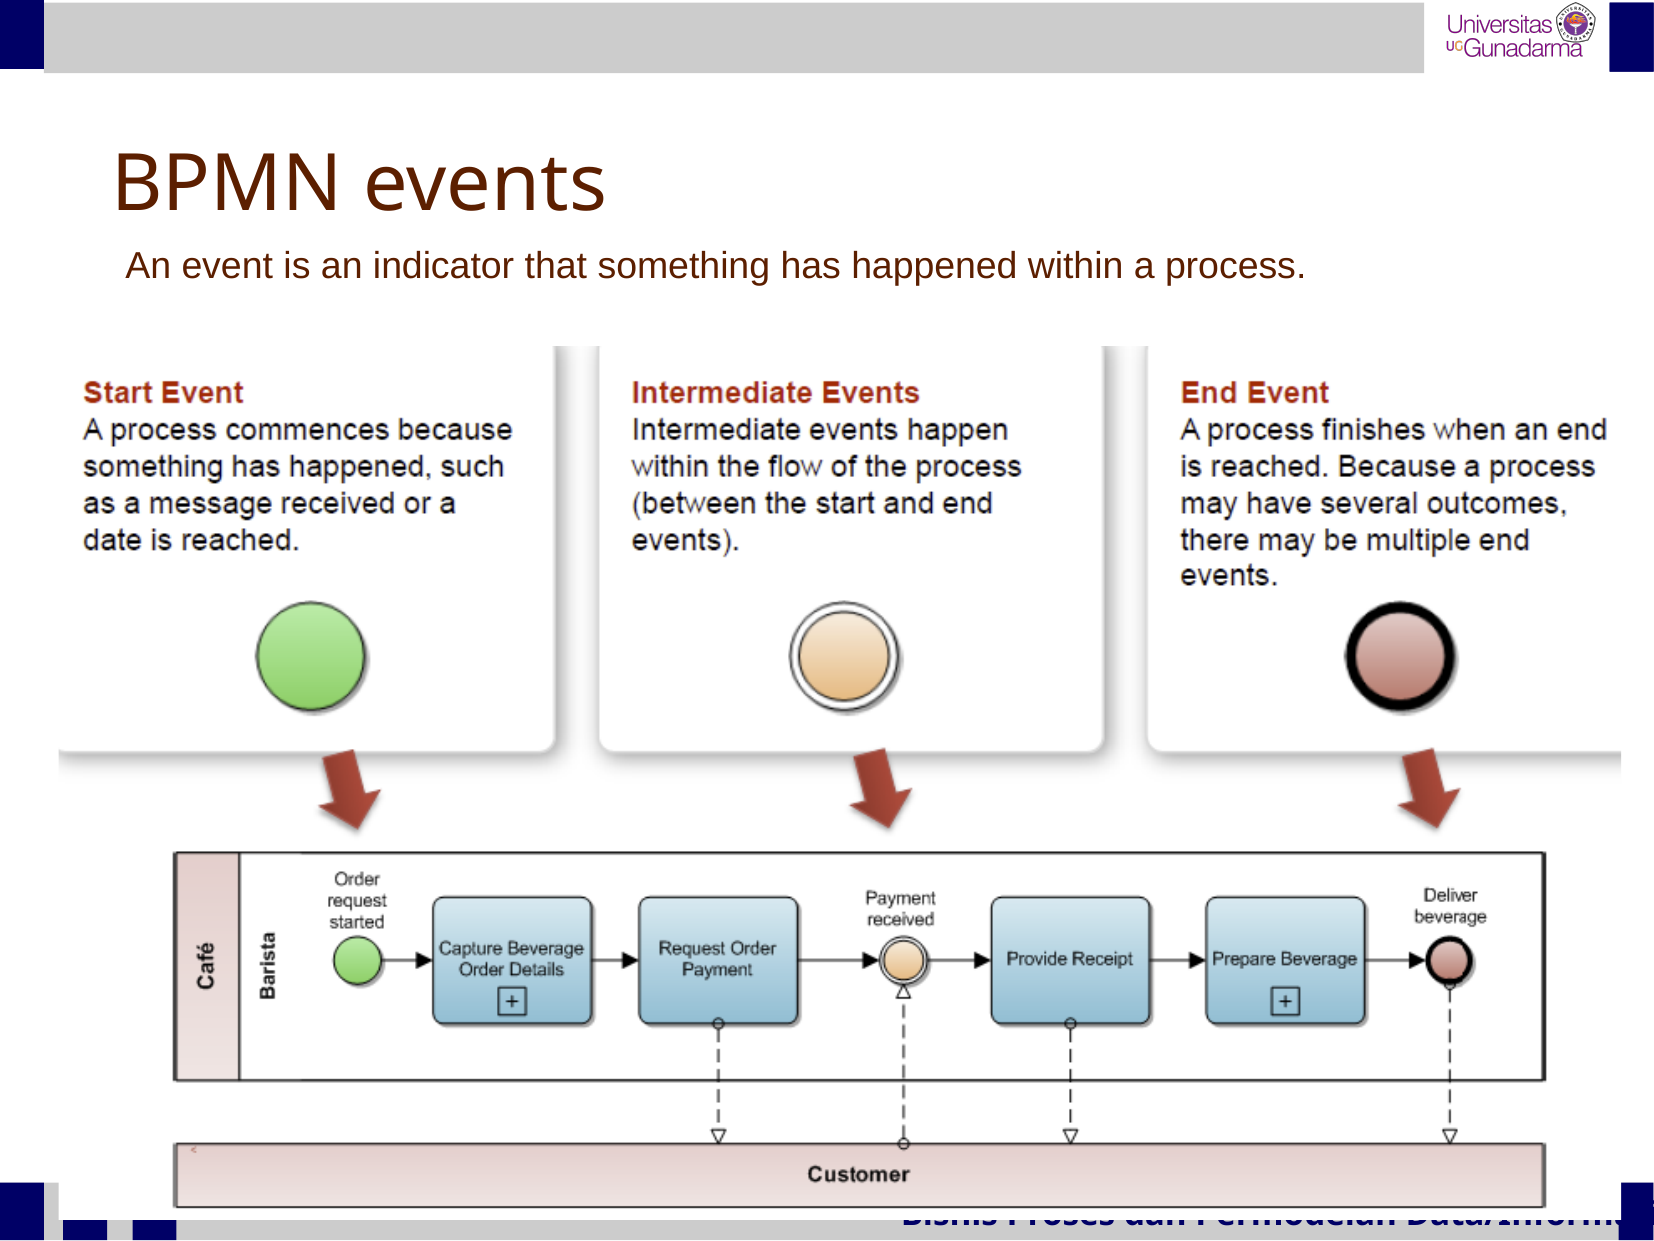

# BPMN events
An event is an indicator that something has happened within a process.